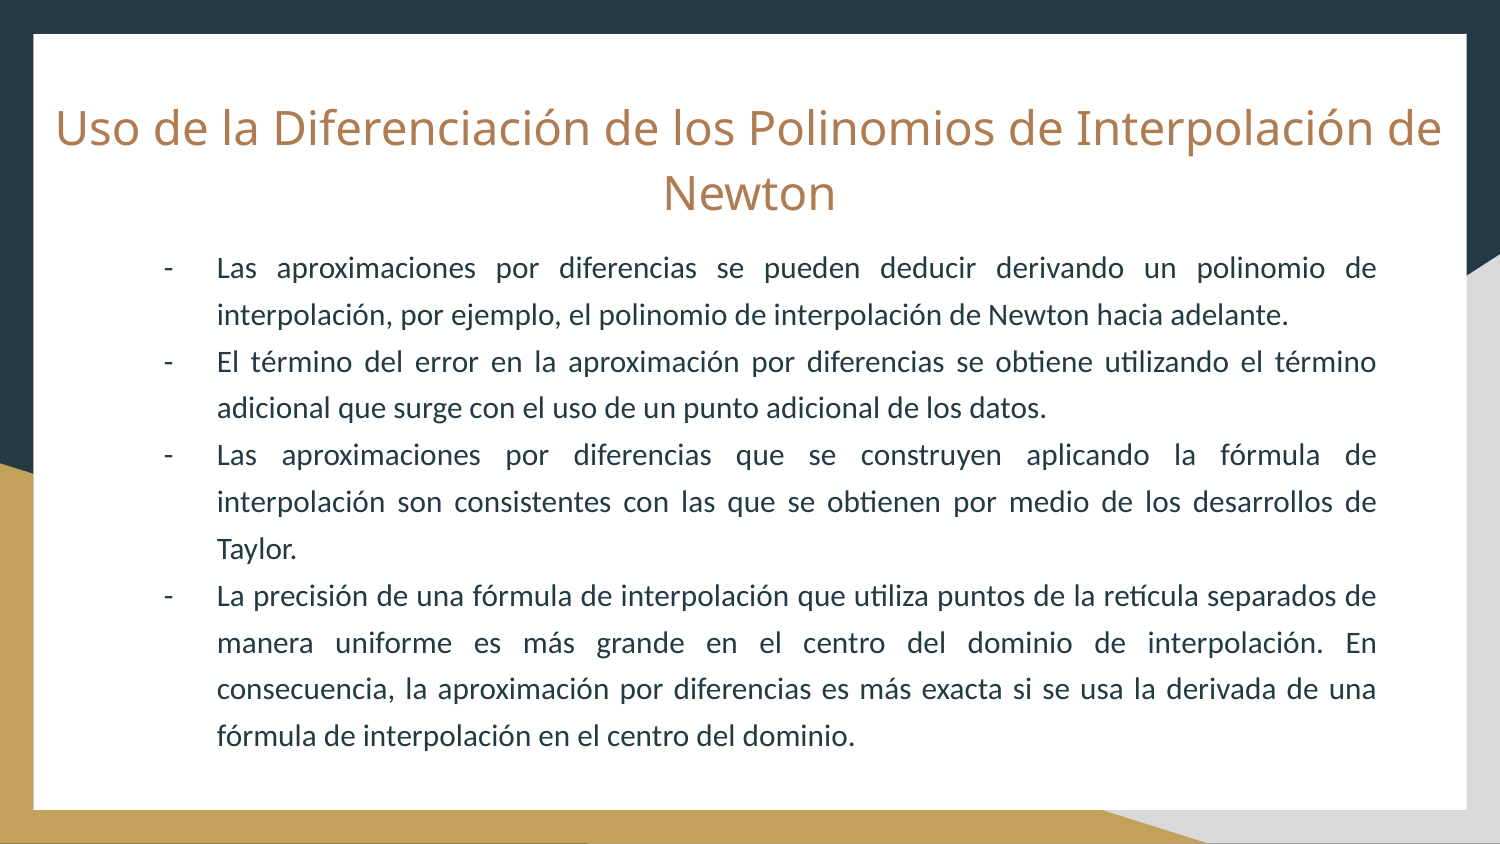

# Uso de la Diferenciación de los Polinomios de Interpolación de Newton
Las aproximaciones por diferencias se pueden deducir derivando un polinomio de interpolación, por ejemplo, el polinomio de interpolación de Newton hacia adelante.
El término del error en la aproximación por diferencias se obtiene utilizando el término adicional que surge con el uso de un punto adicional de los datos.
Las aproximaciones por diferencias que se construyen aplicando la fórmula de interpolación son consistentes con las que se obtienen por medio de los desarrollos de Taylor.
La precisión de una fórmula de interpolación que utiliza puntos de la retícula separados de manera uniforme es más grande en el centro del dominio de interpolación. En consecuencia, la aproximación por diferencias es más exacta si se usa la derivada de una fórmula de interpolación en el centro del dominio.